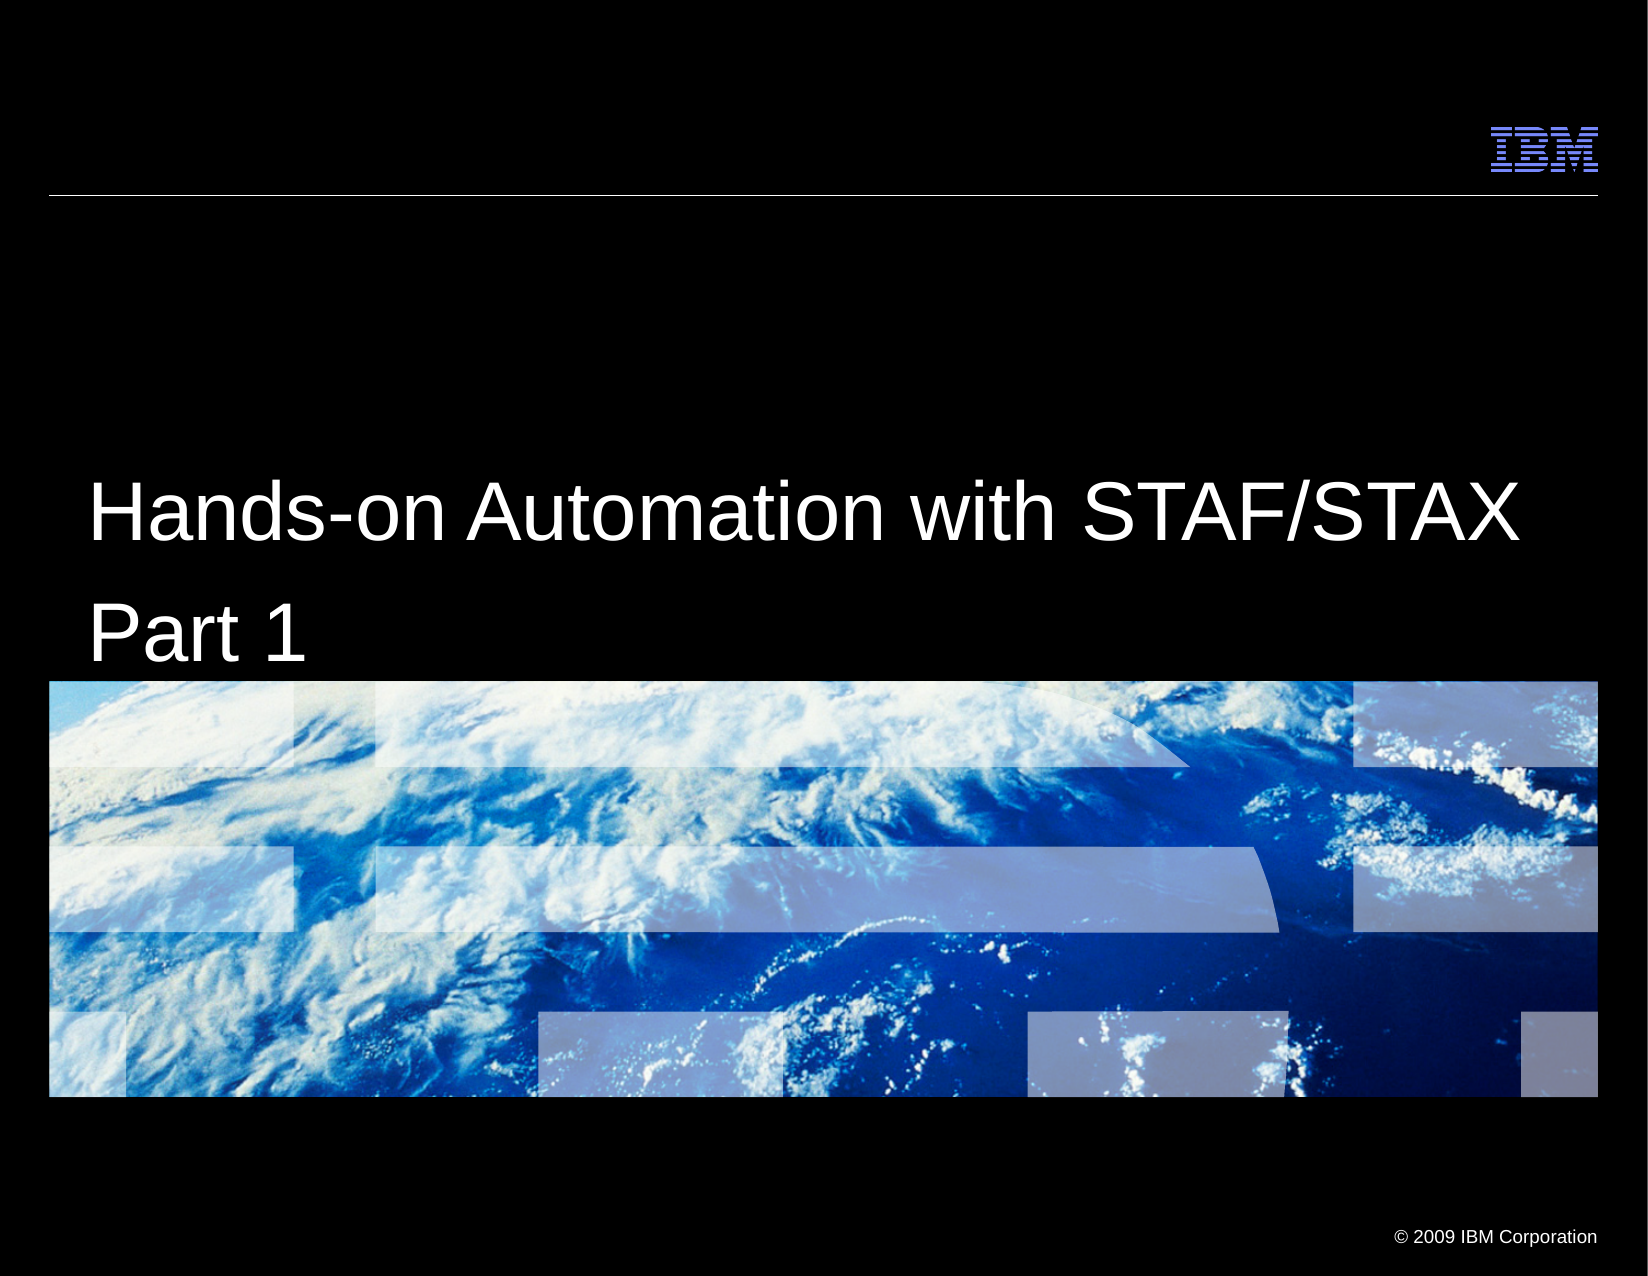

# Hands-on Automation with STAF/STAX Part 1